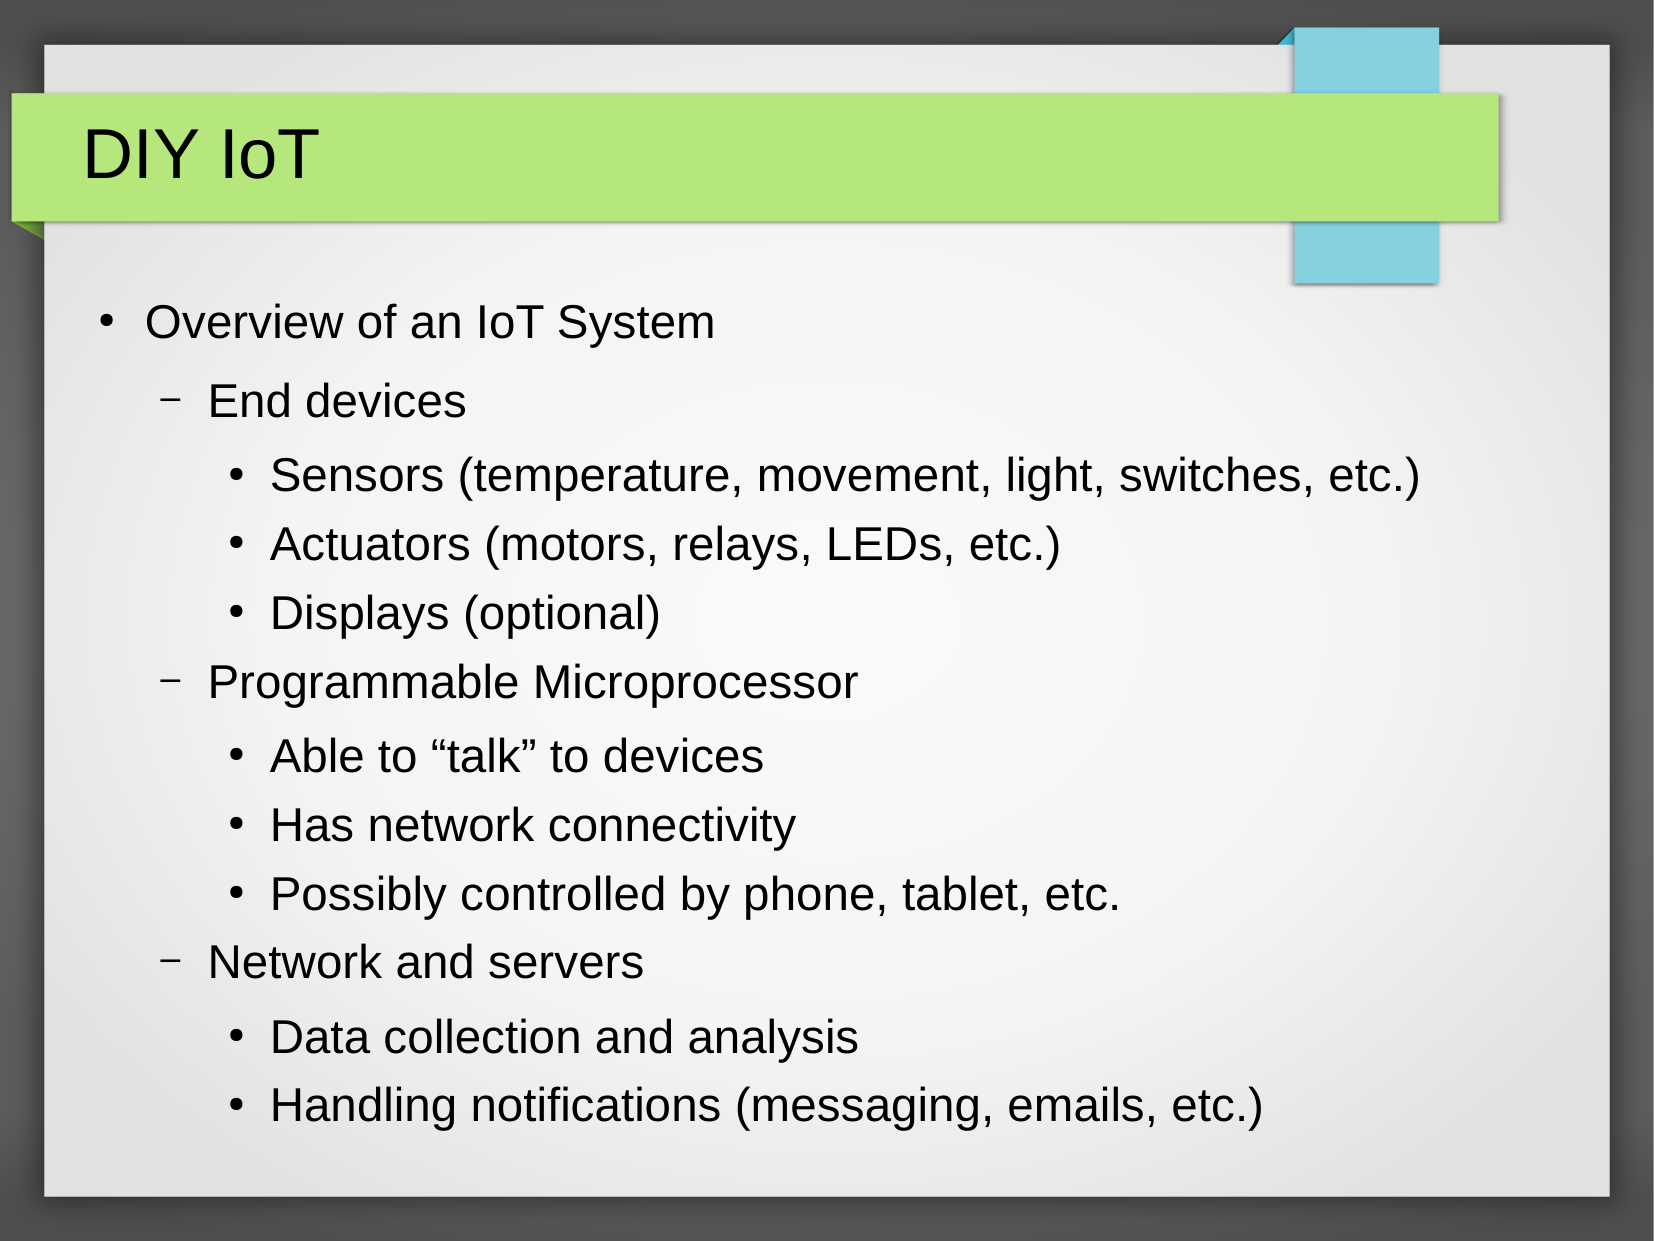

# DIY IoT
Overview of an IoT System
End devices
Sensors (temperature, movement, light, switches, etc.)
Actuators (motors, relays, LEDs, etc.)
Displays (optional)
Programmable Microprocessor
Able to “talk” to devices
Has network connectivity
Possibly controlled by phone, tablet, etc.
Network and servers
Data collection and analysis
Handling notifications (messaging, emails, etc.)